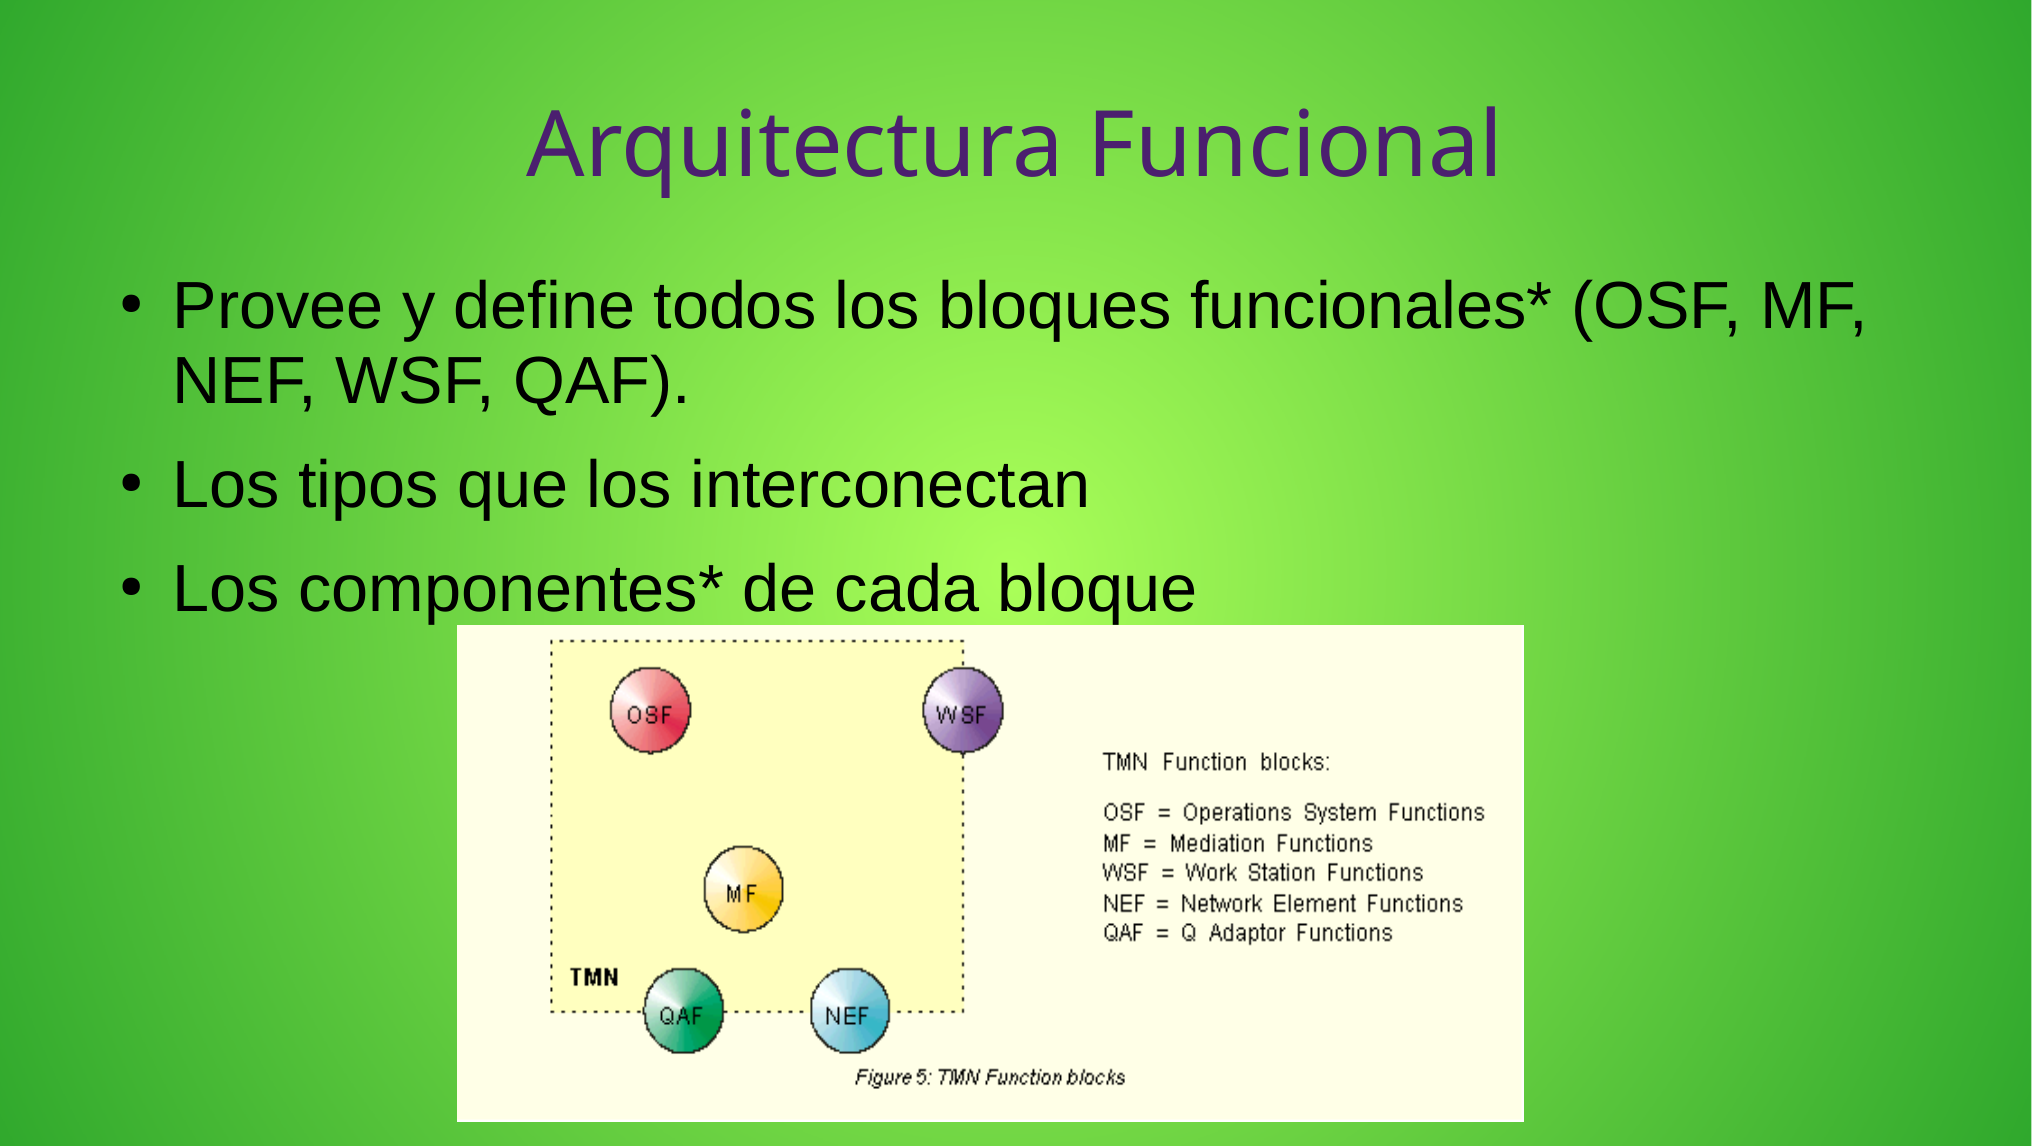

# Arquitectura Funcional
Provee y define todos los bloques funcionales* (OSF, MF, NEF, WSF, QAF).
Los tipos que los interconectan
Los componentes* de cada bloque